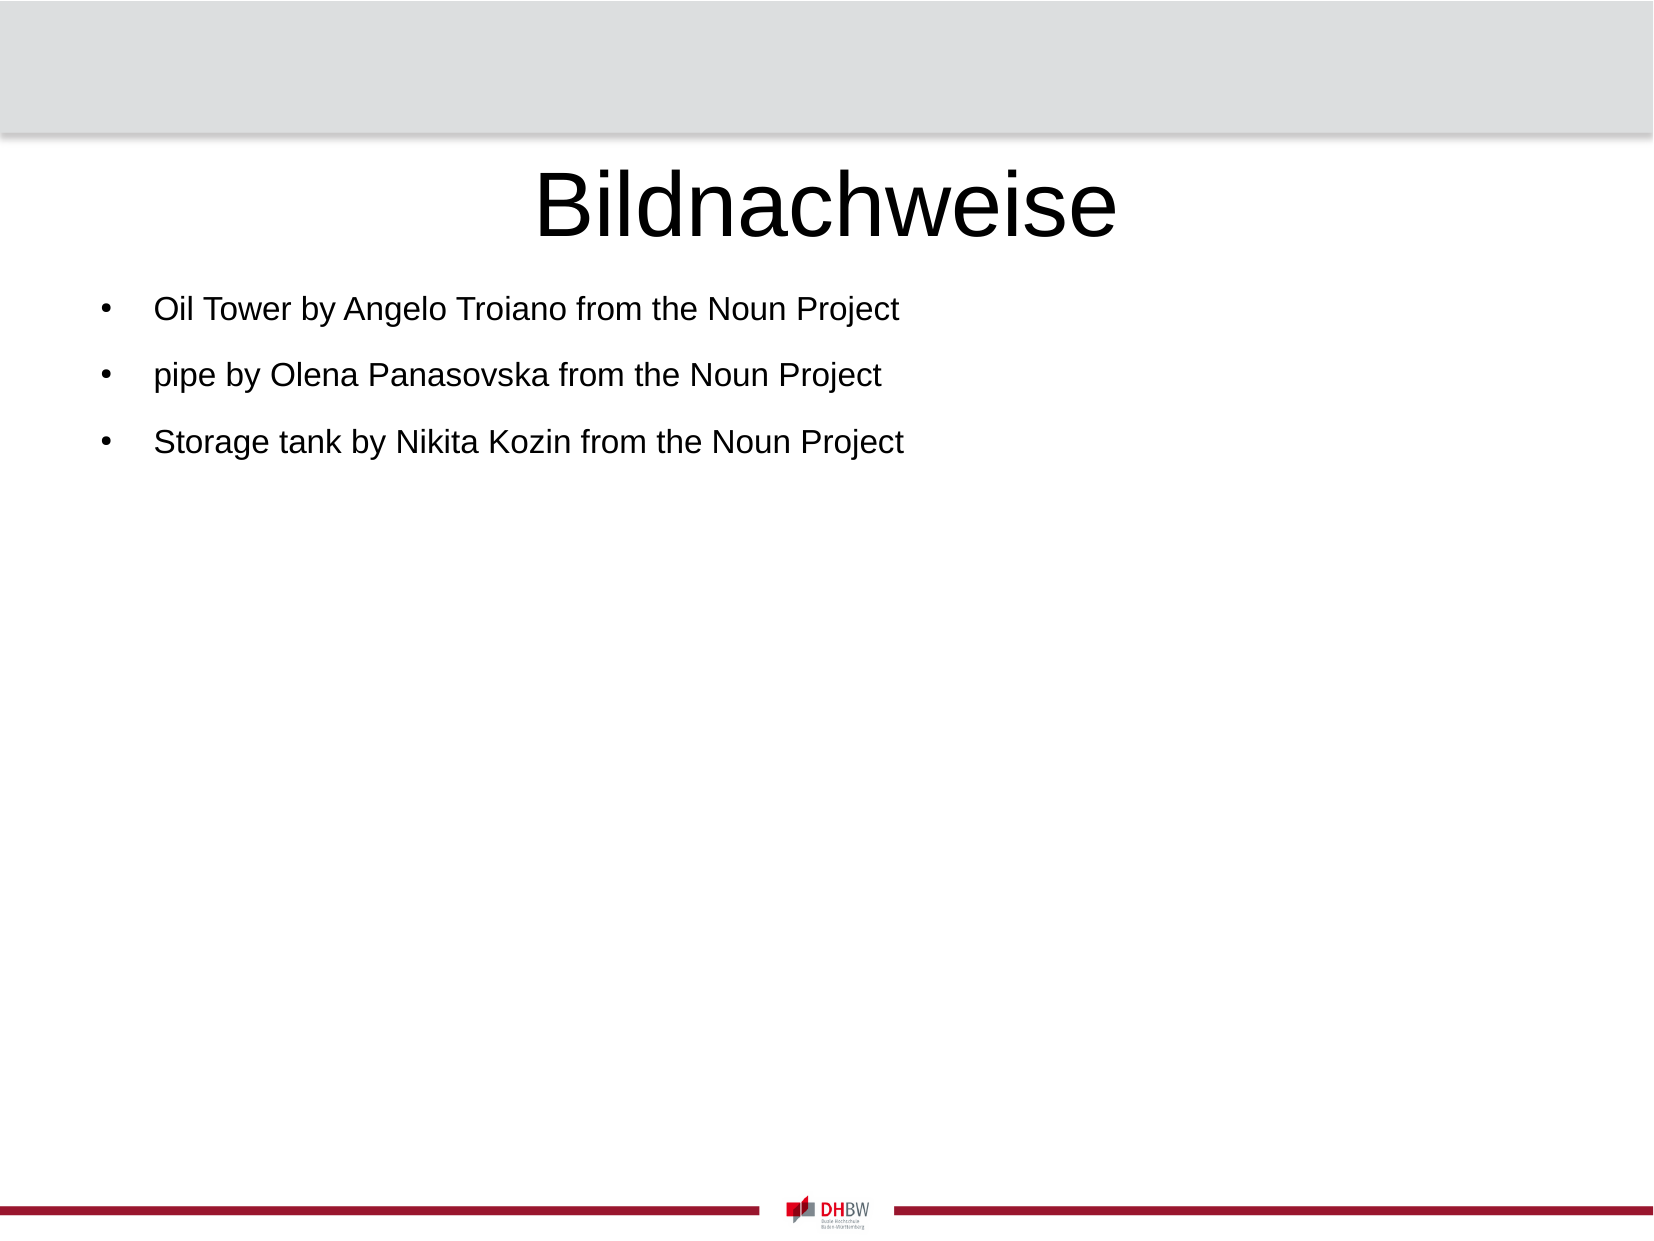

# Bildnachweise
Oil Tower by Angelo Troiano from the Noun Project
pipe by Olena Panasovska from the Noun Project
Storage tank by Nikita Kozin from the Noun Project